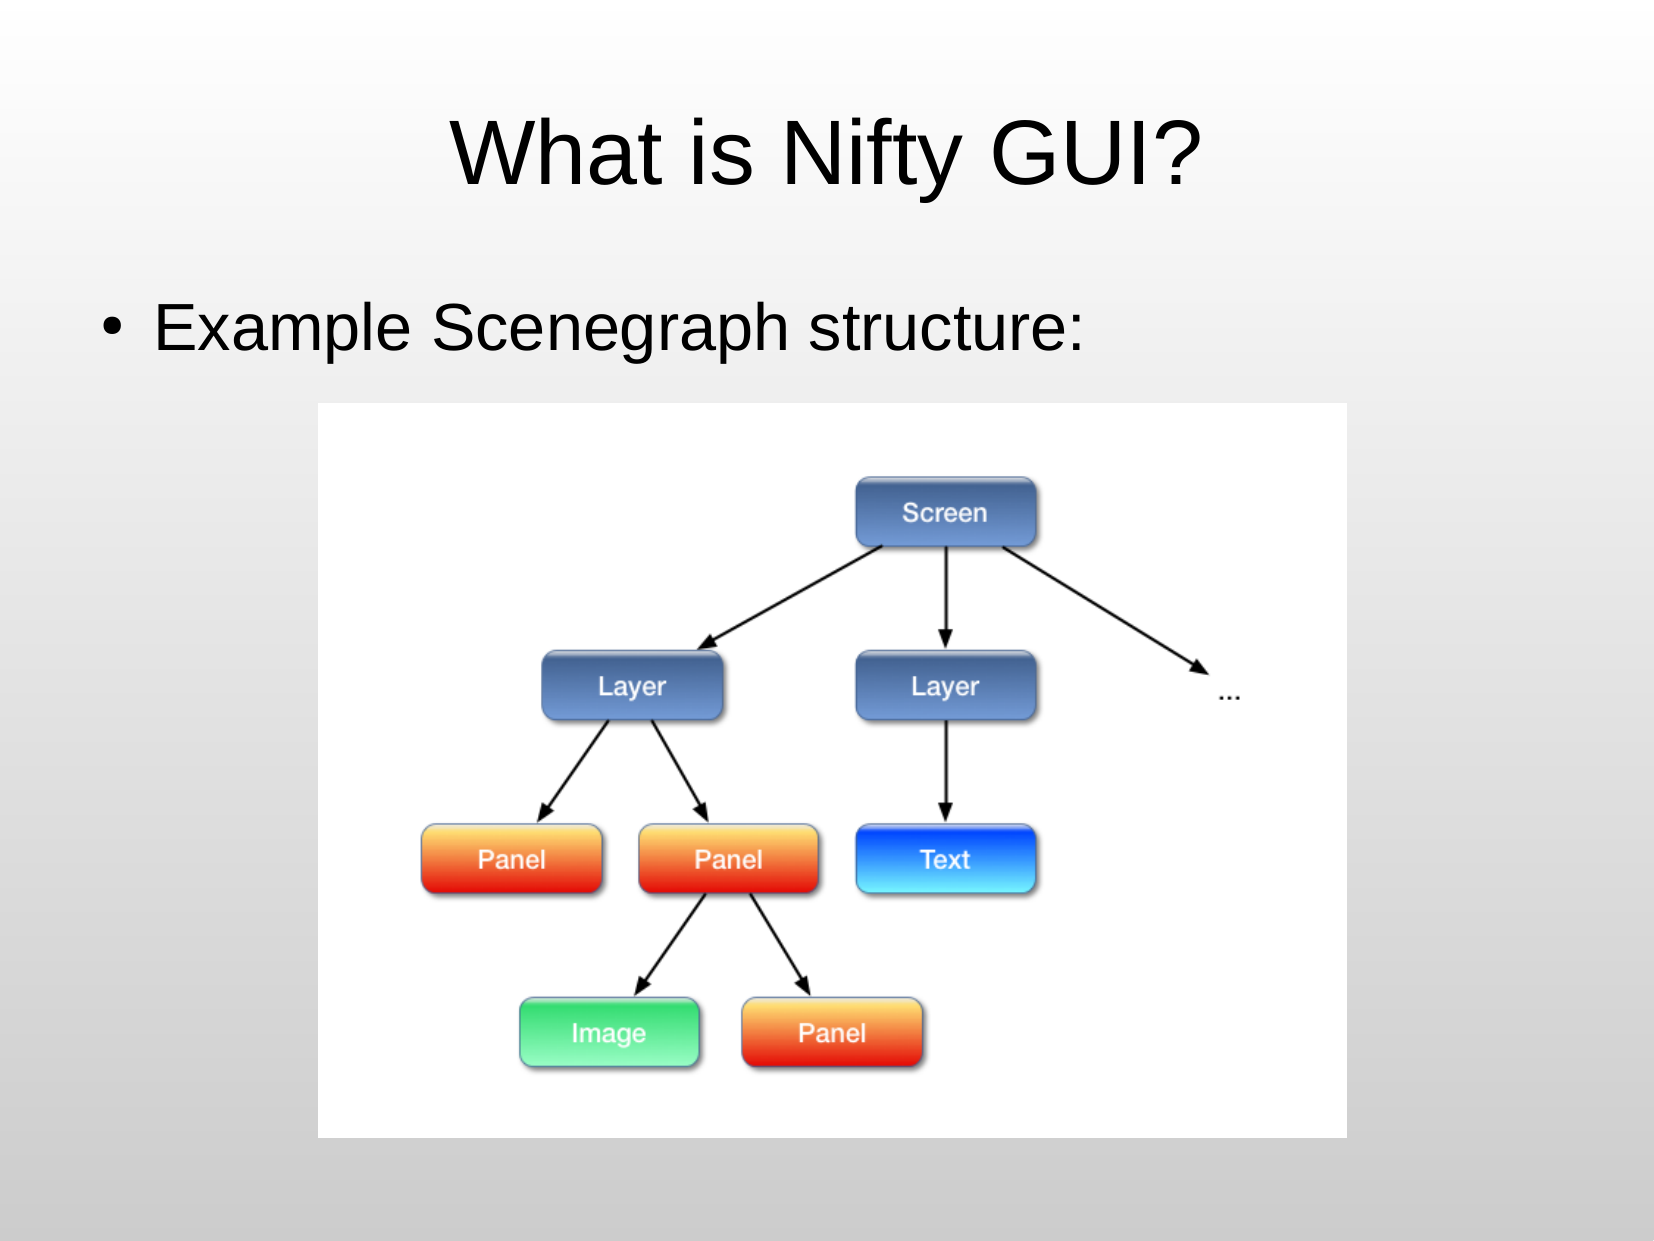

# What is Nifty GUI?
Example Scenegraph structure: